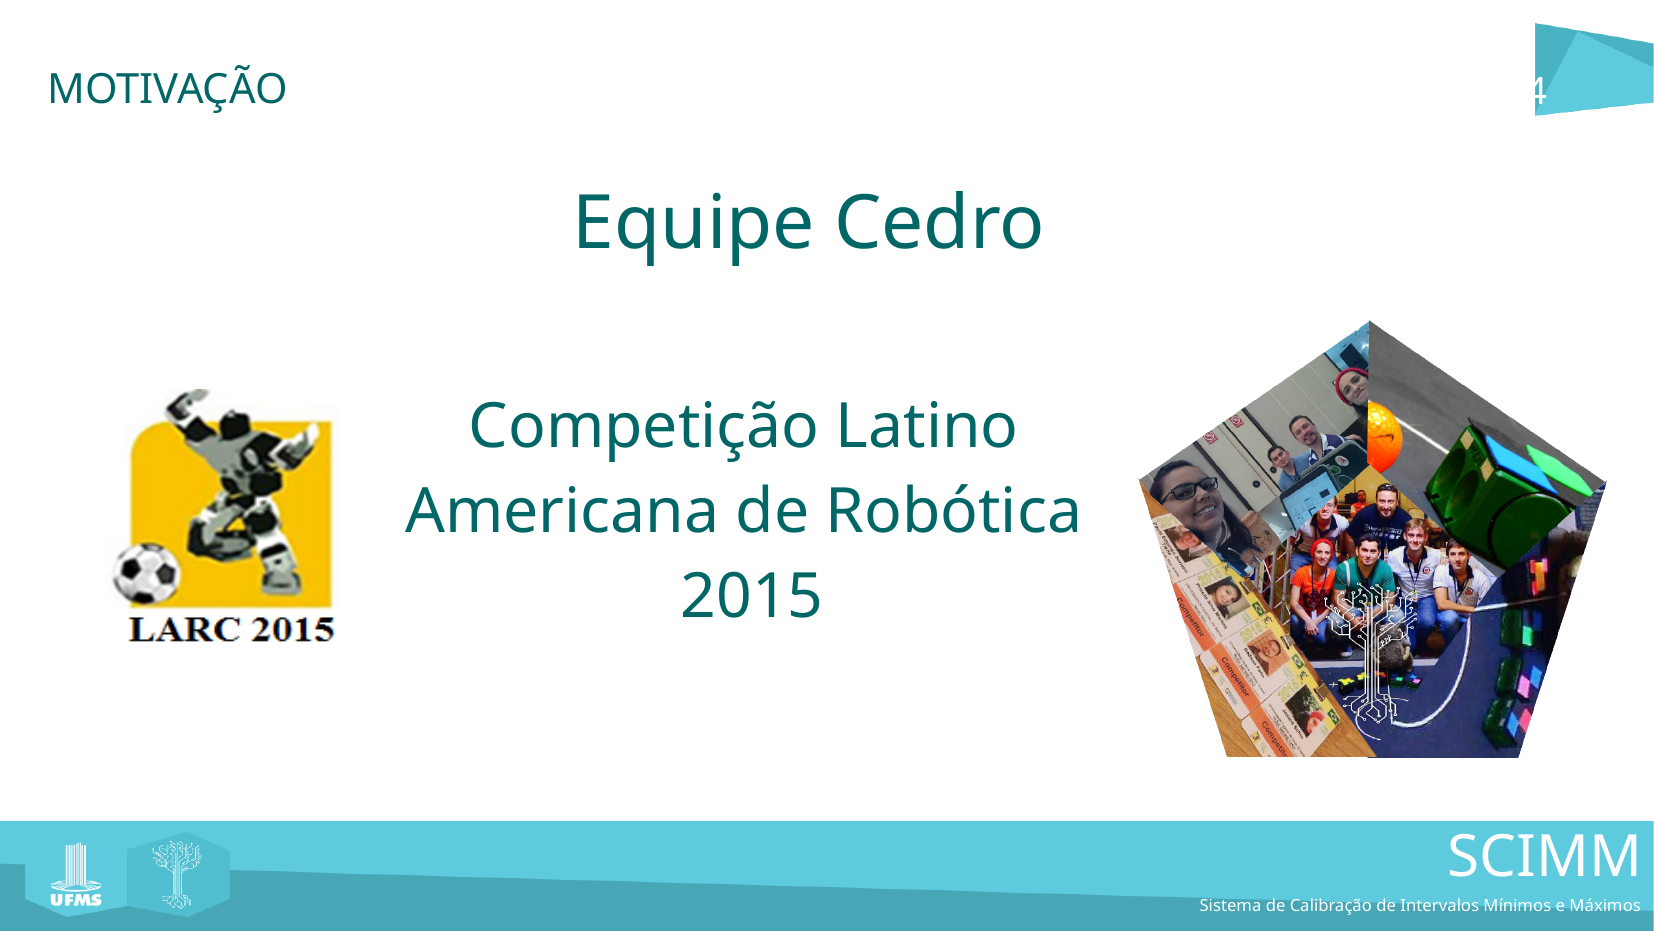

# MOTIVAÇÃO
Equipe Cedro
Competição Latino Americana de Robótica
 2015
SCIMM
Sistema de Calibração de Intervalos Mínimos e Máximos